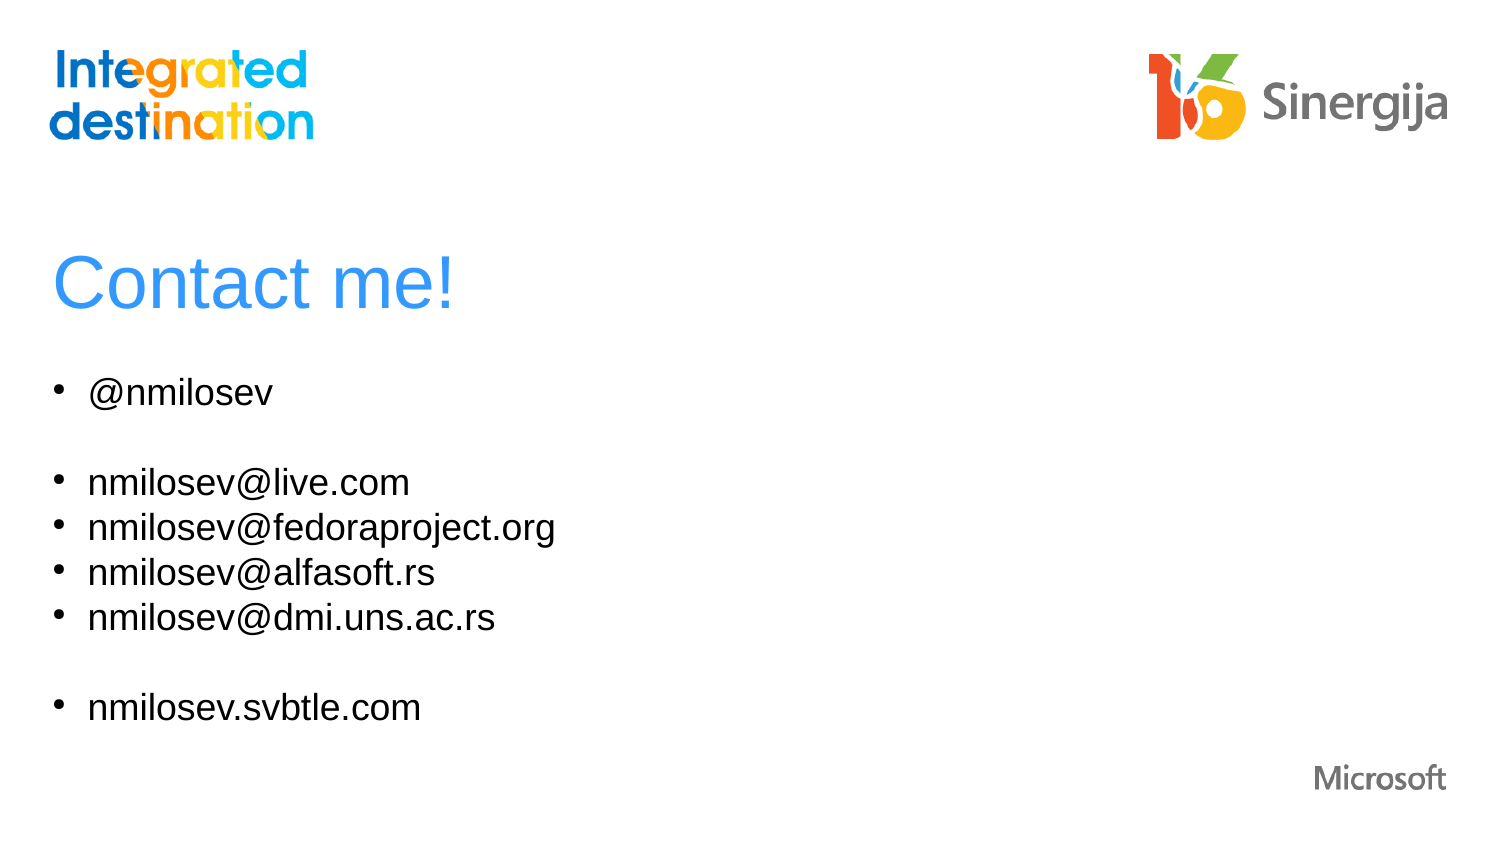

Contact me!
@nmilosev
nmilosev@live.com
nmilosev@fedoraproject.org
nmilosev@alfasoft.rs
nmilosev@dmi.uns.ac.rs
nmilosev.svbtle.com